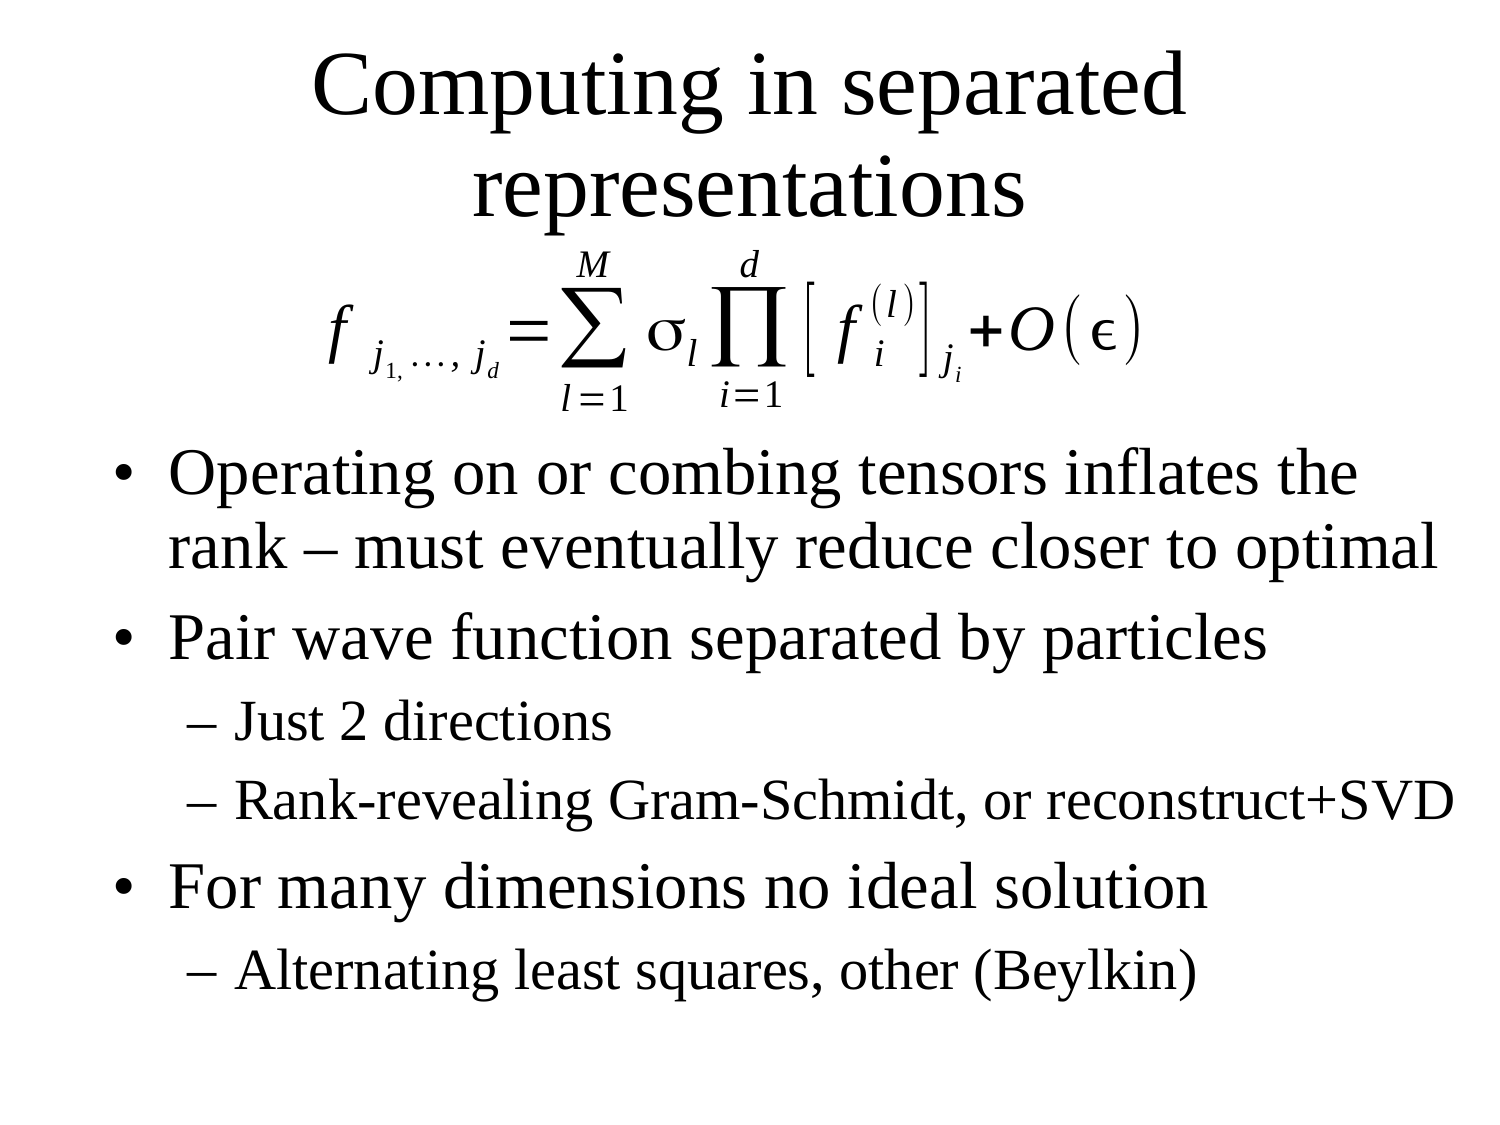

# Computing in separated representations
Operating on or combing tensors inflates the rank – must eventually reduce closer to optimal
Pair wave function separated by particles
Just 2 directions
Rank-revealing Gram-Schmidt, or reconstruct+SVD
For many dimensions no ideal solution
Alternating least squares, other (Beylkin)